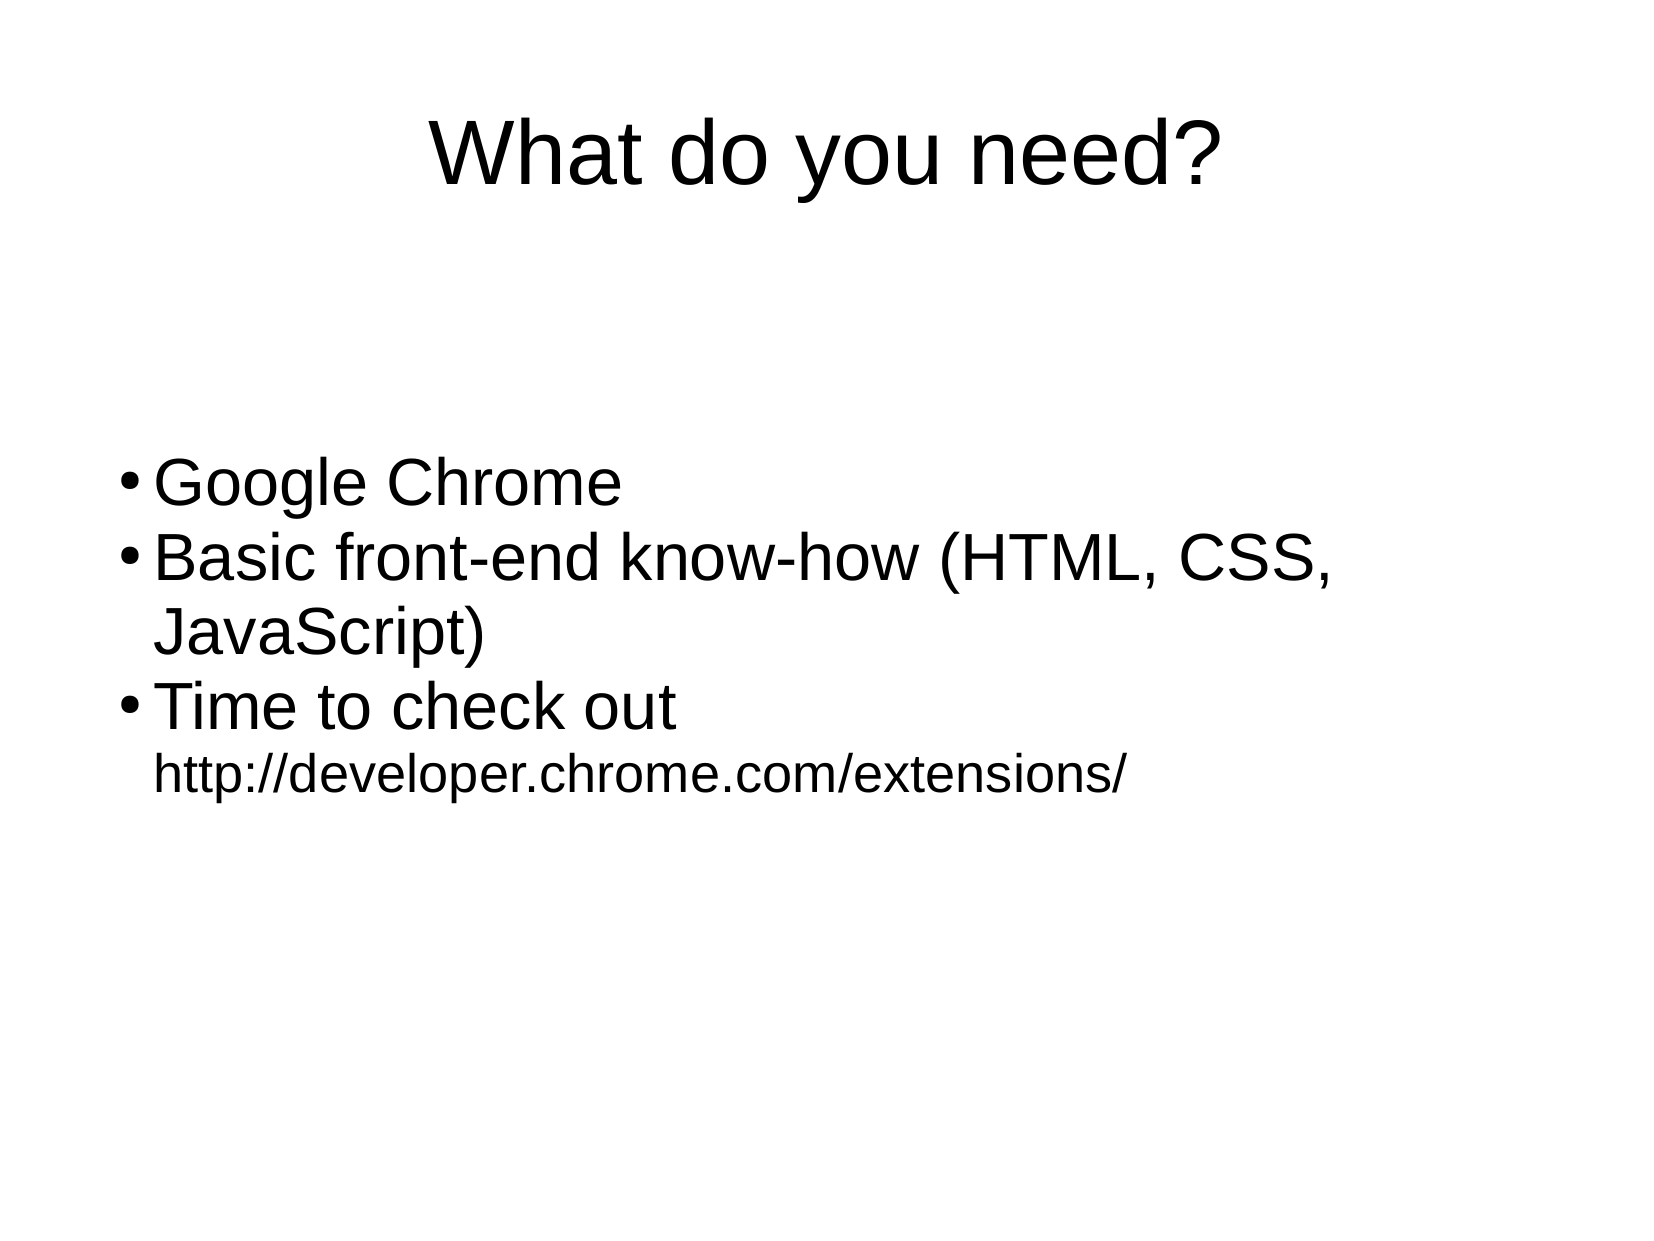

# Google Chrome
Basic front-end know-how (HTML, CSS, JavaScript)
Time to check out http://developer.chrome.com/extensions/
What do you need?